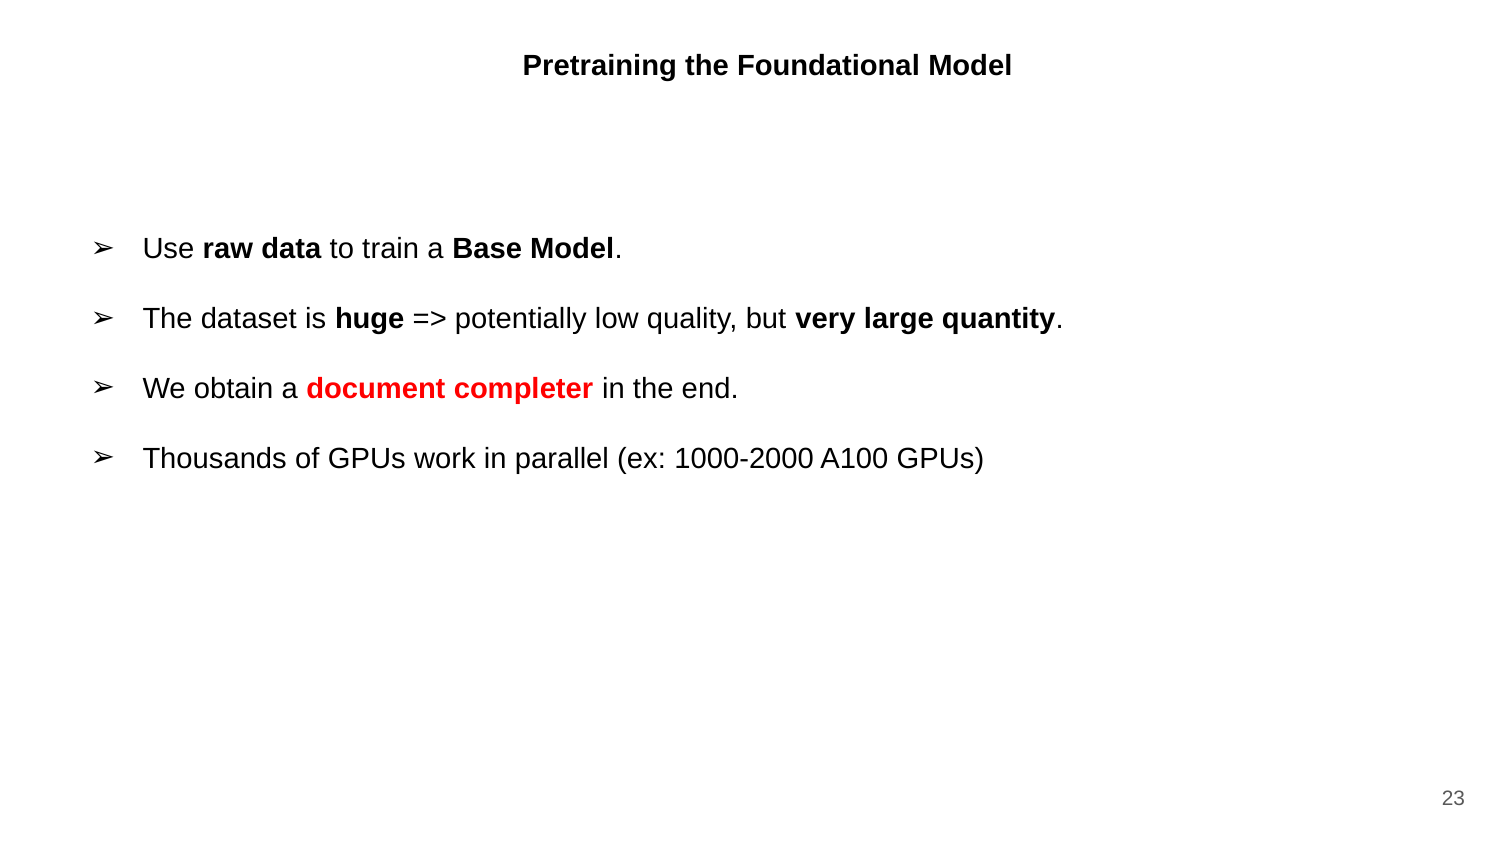

Pretraining the Foundational Model
Use raw data to train a Base Model.
The dataset is huge => potentially low quality, but very large quantity.
We obtain a document completer in the end.
Thousands of GPUs work in parallel (ex: 1000-2000 A100 GPUs)